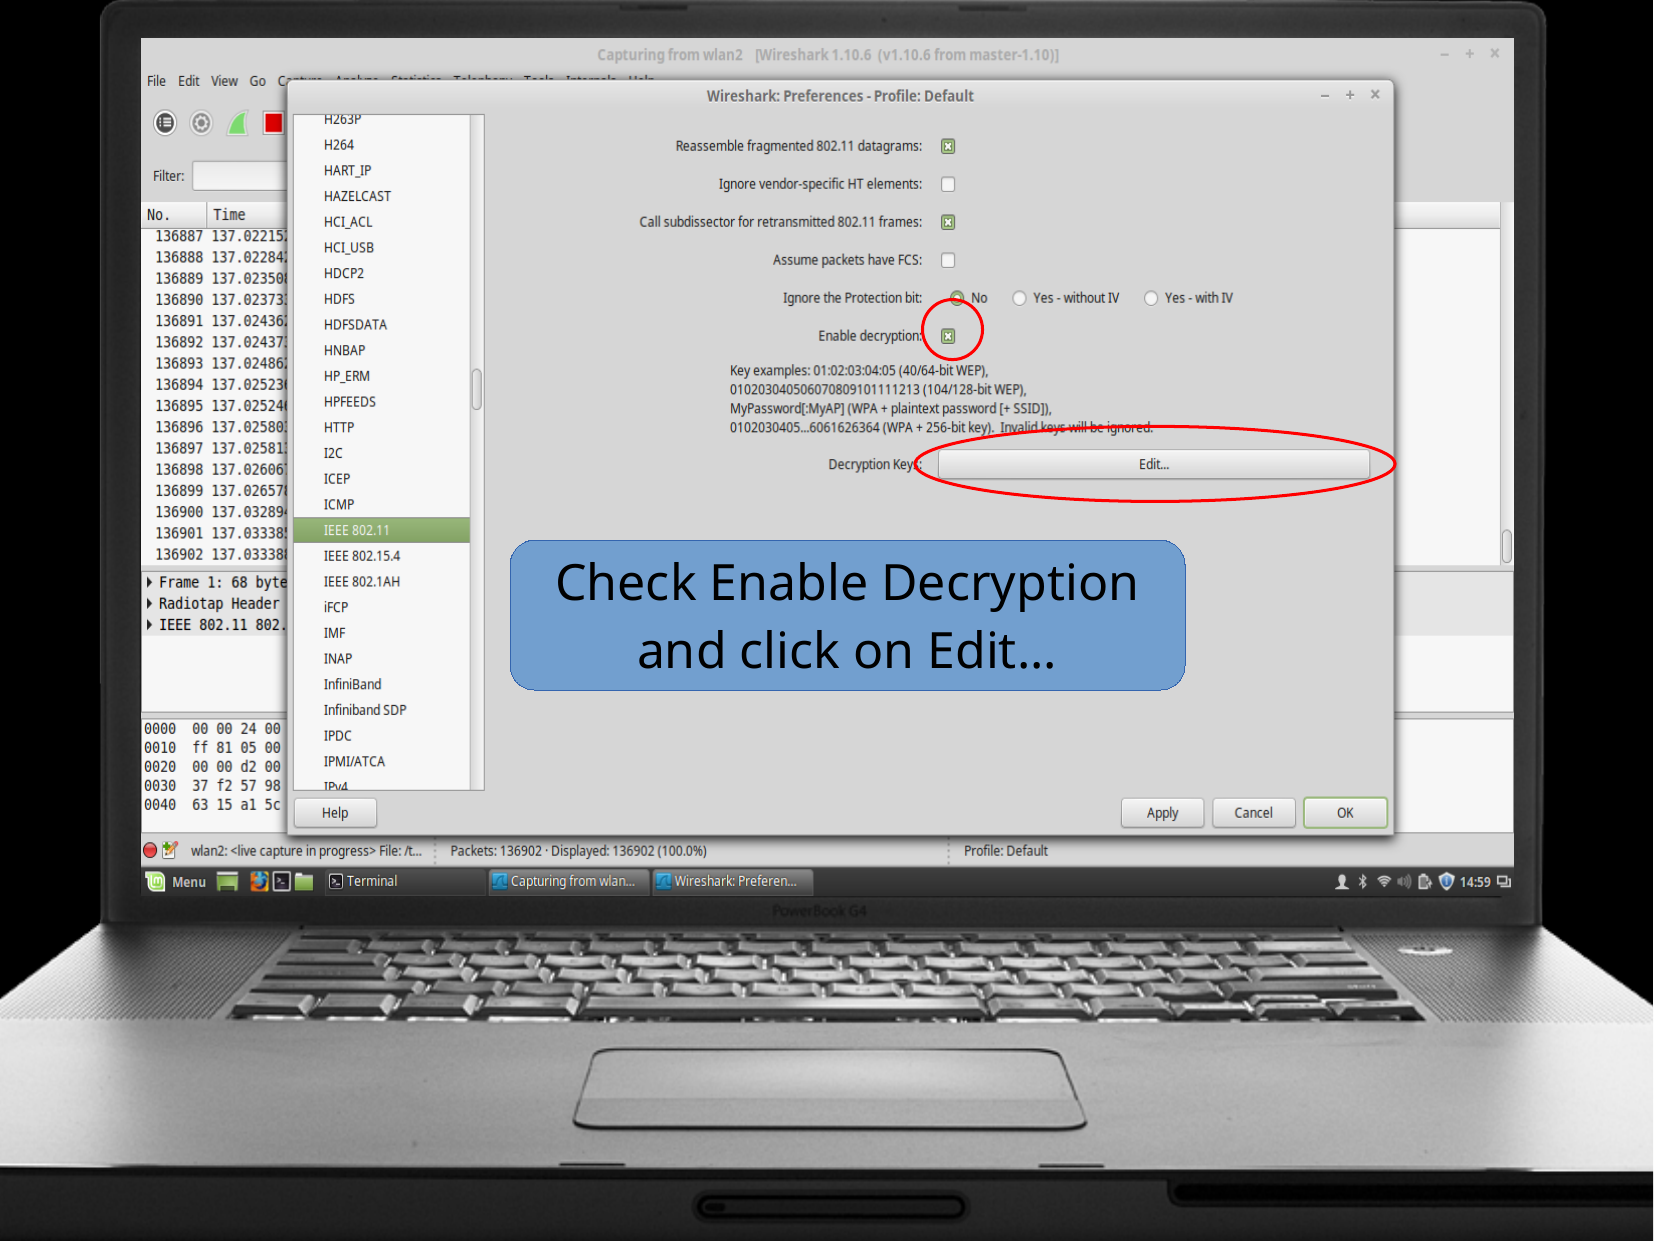

Check Enable Decryption
and click on Edit...